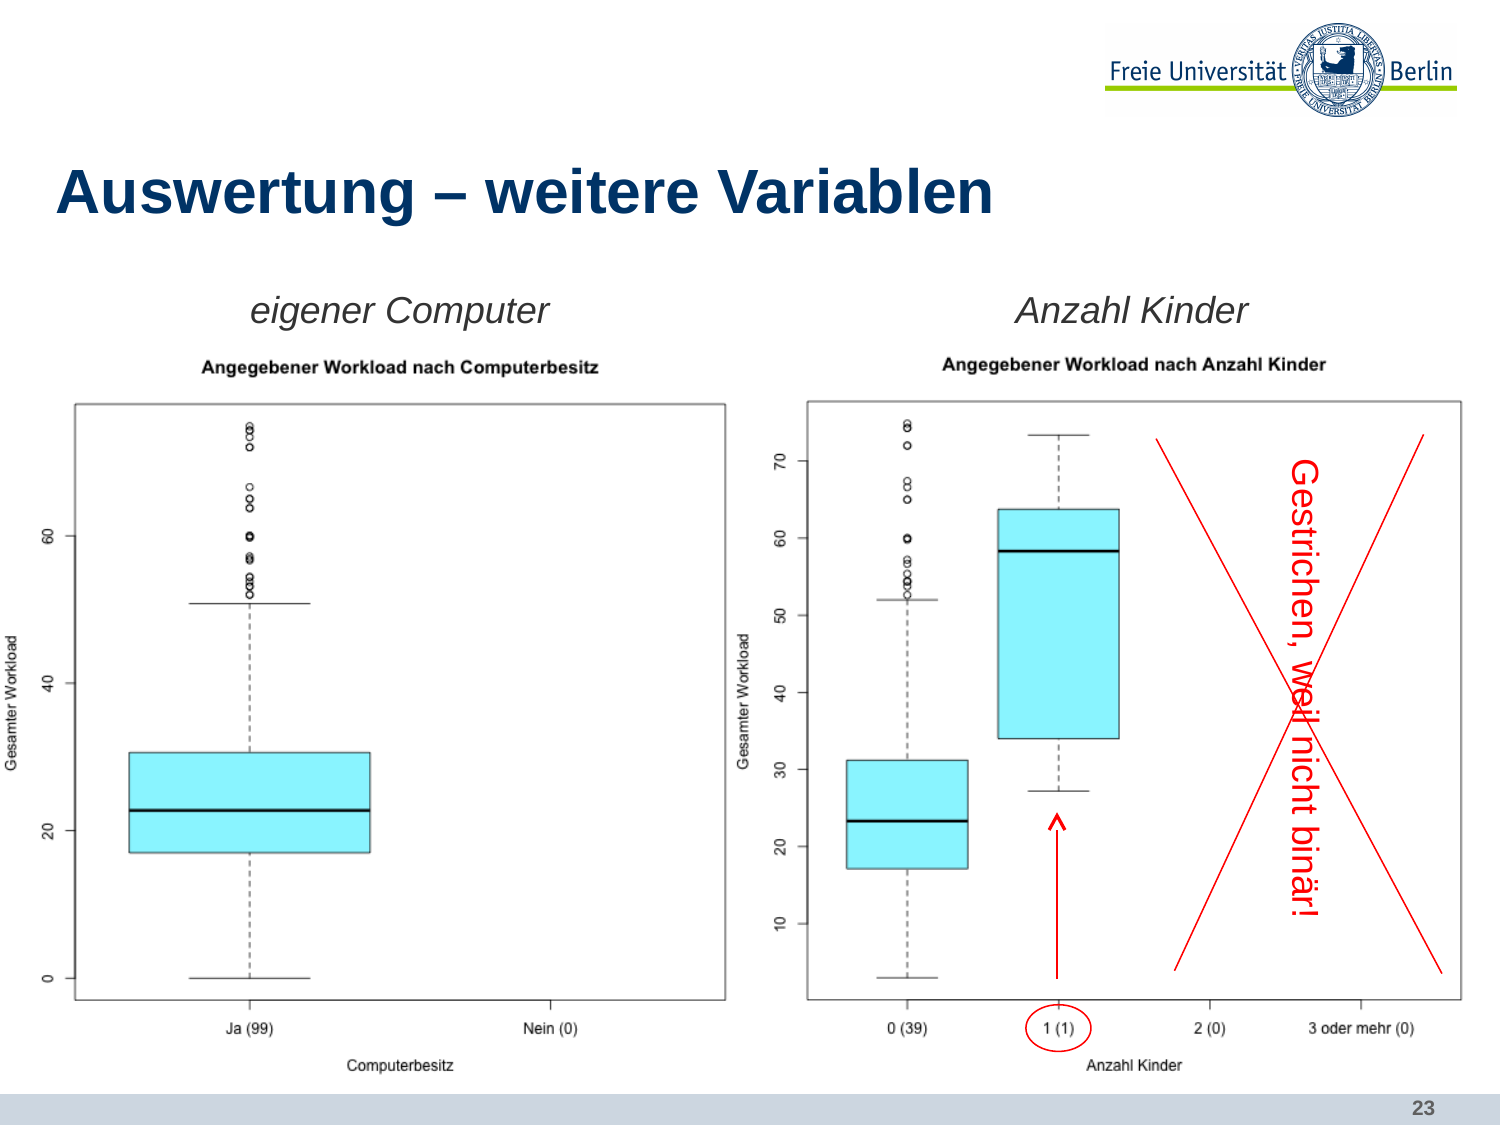

# Auswertung – weitere Variablen
Anzahl Kinder
eigener Computer
Gestrichen, weil nicht binär!